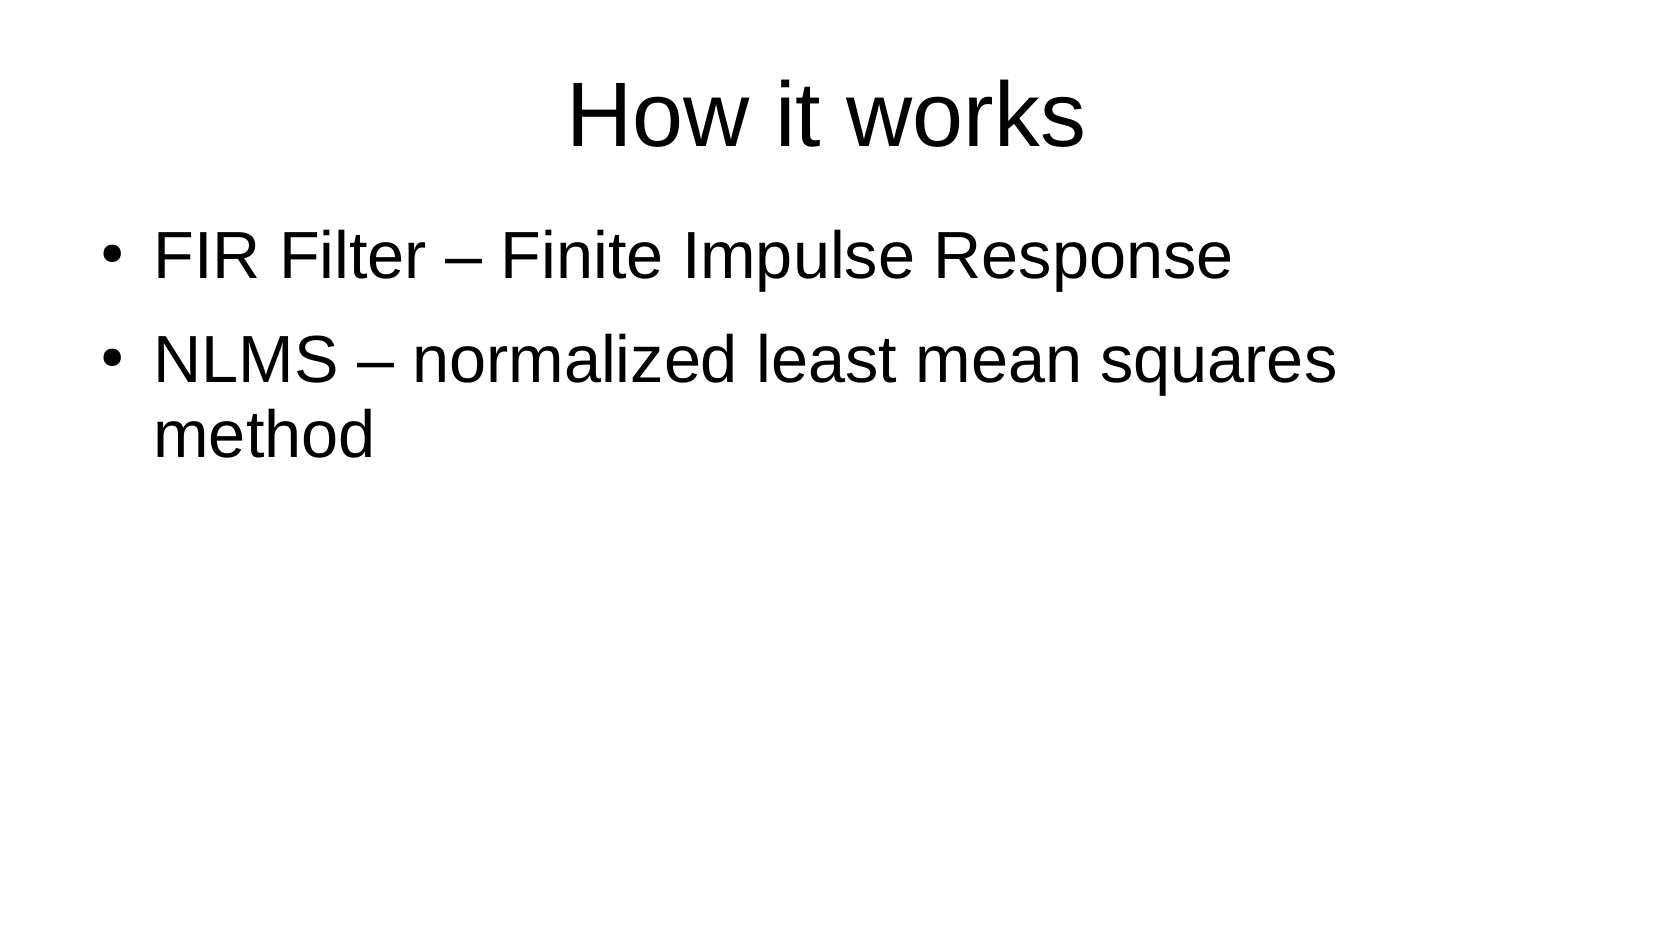

# How it works
FIR Filter – Finite Impulse Response
NLMS – normalized least mean squares method